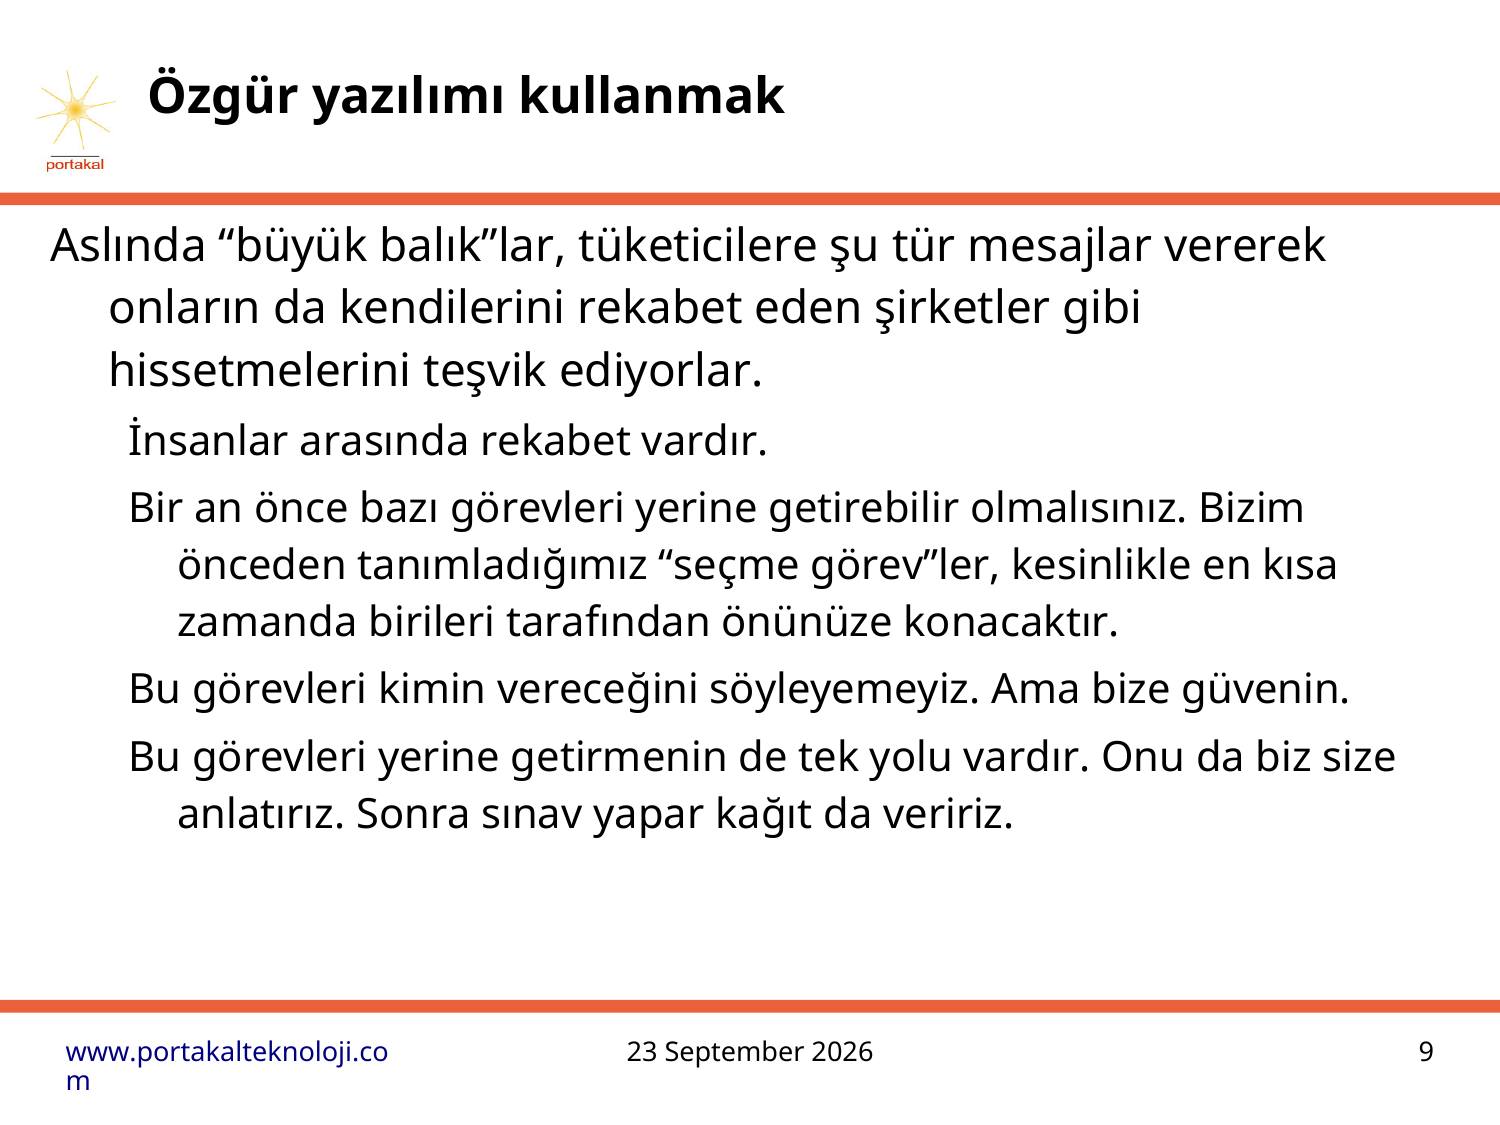

# Özgür yazılımı kullanmak
Aslında “büyük balık”lar, tüketicilere şu tür mesajlar vererek onların da kendilerini rekabet eden şirketler gibi hissetmelerini teşvik ediyorlar.
İnsanlar arasında rekabet vardır.
Bir an önce bazı görevleri yerine getirebilir olmalısınız. Bizim önceden tanımladığımız “seçme görev”ler, kesinlikle en kısa zamanda birileri tarafından önünüze konacaktır.
Bu görevleri kimin vereceğini söyleyemeyiz. Ama bize güvenin.
Bu görevleri yerine getirmenin de tek yolu vardır. Onu da biz size anlatırız. Sonra sınav yapar kağıt da veririz.